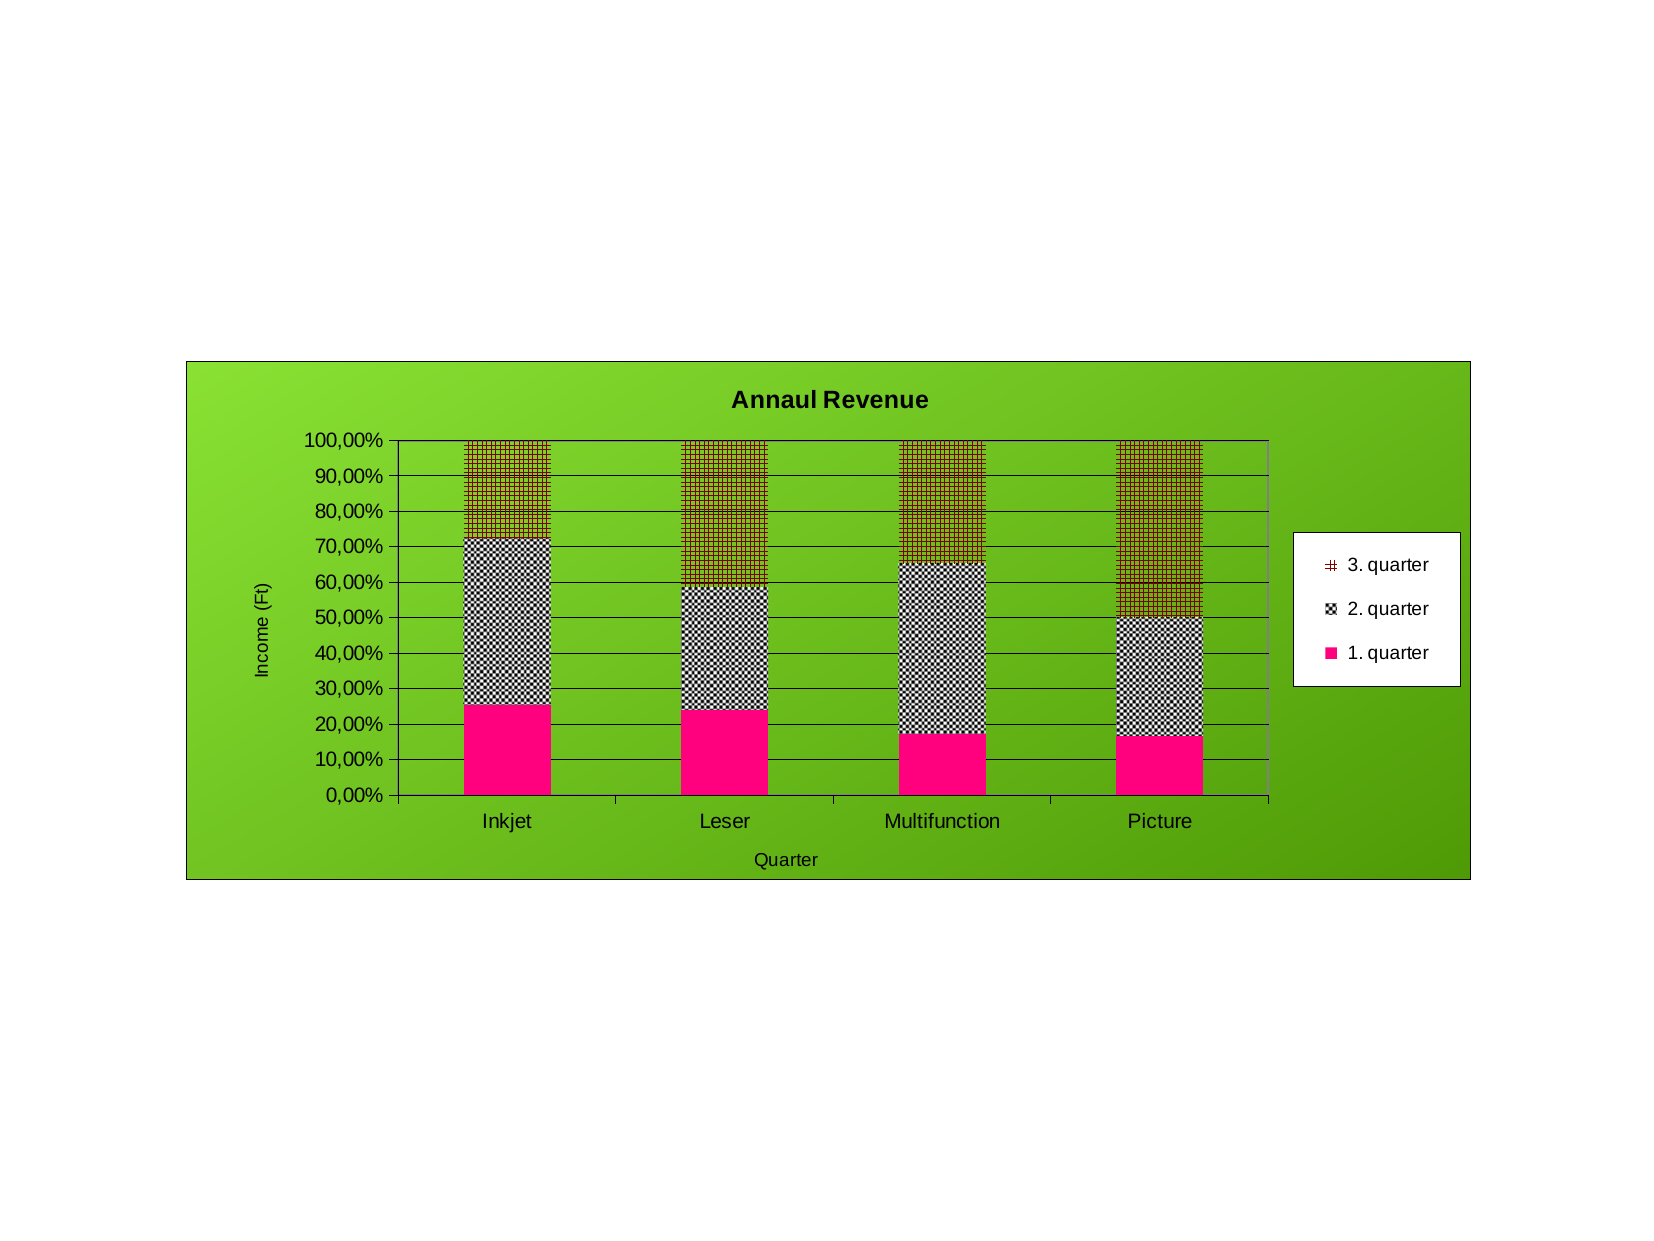

### Chart: Annaul Revenue
| Category | 1. quarter | 2. quarter | 3. quarter |
|---|---|---|---|
| Inkjet | 4399120.0 | 8098380.0 | 4799040.0 |
| Leser | 3149650.0 | 4499500.0 | 5399400.0 |
| Multifunction | 1599800.0 | 4399450.0 | 3199600.0 |
| Picture | 2504850.0 | 5009700.0 | 7514550.0 |